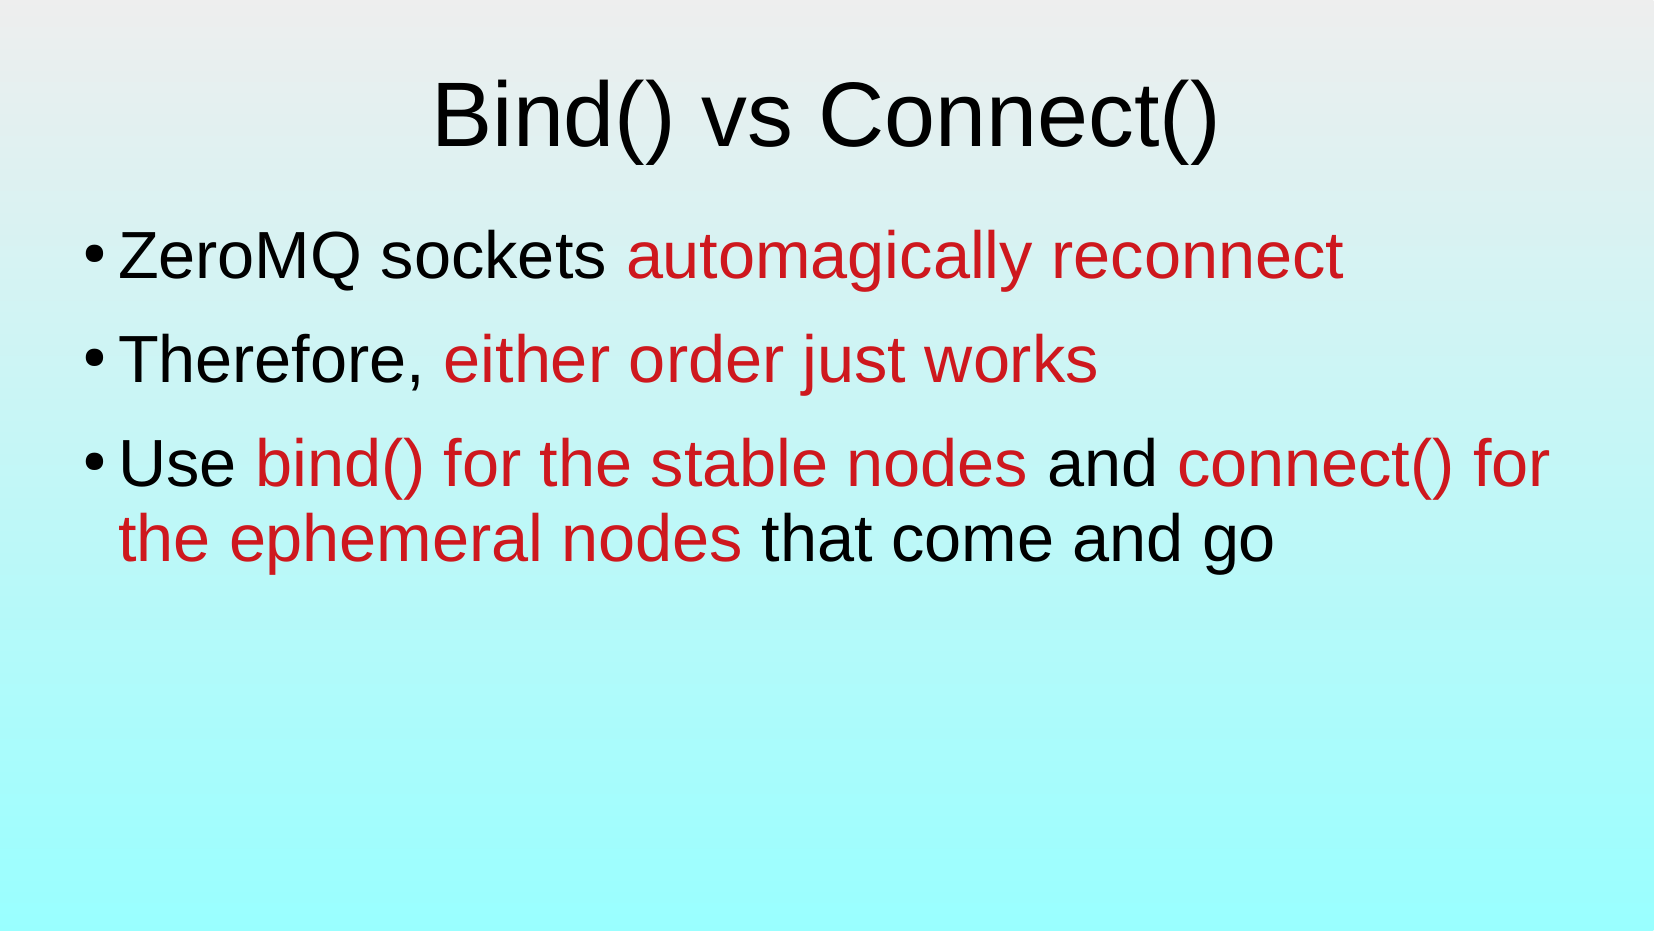

# Bind() vs Connect()
ZeroMQ sockets automagically reconnect
Therefore, either order just works
Use bind() for the stable nodes and connect() for the ephemeral nodes that come and go